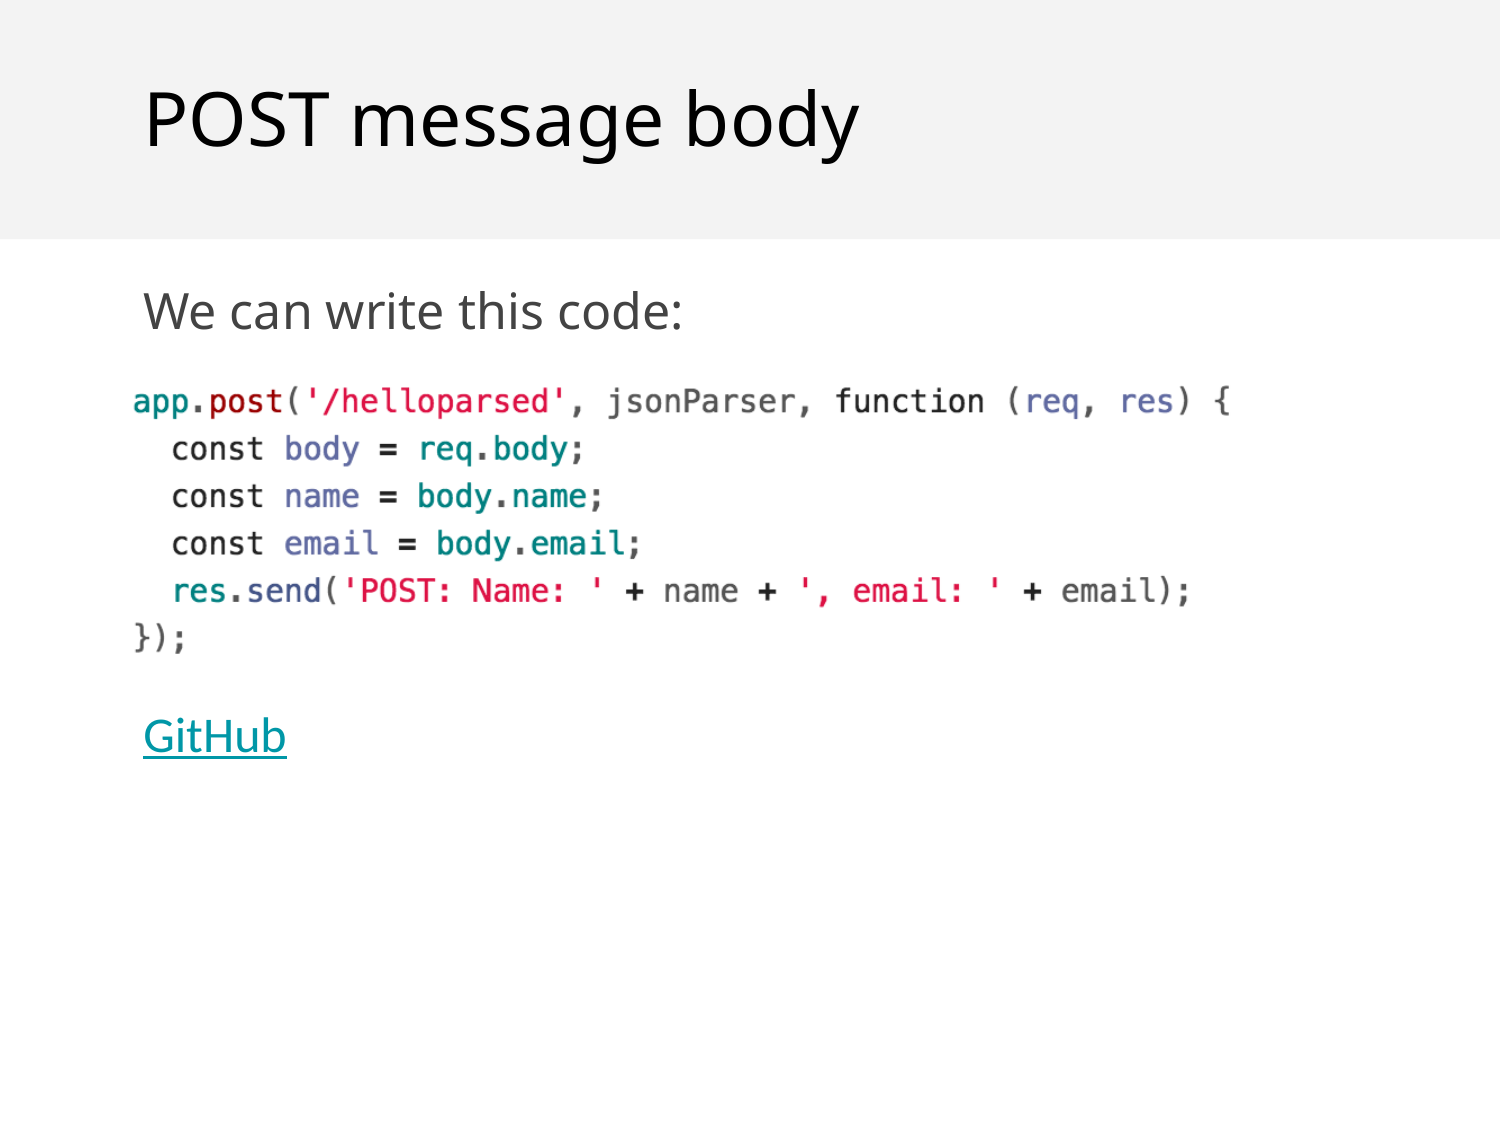

# POST message body
We can write this code:
GitHub